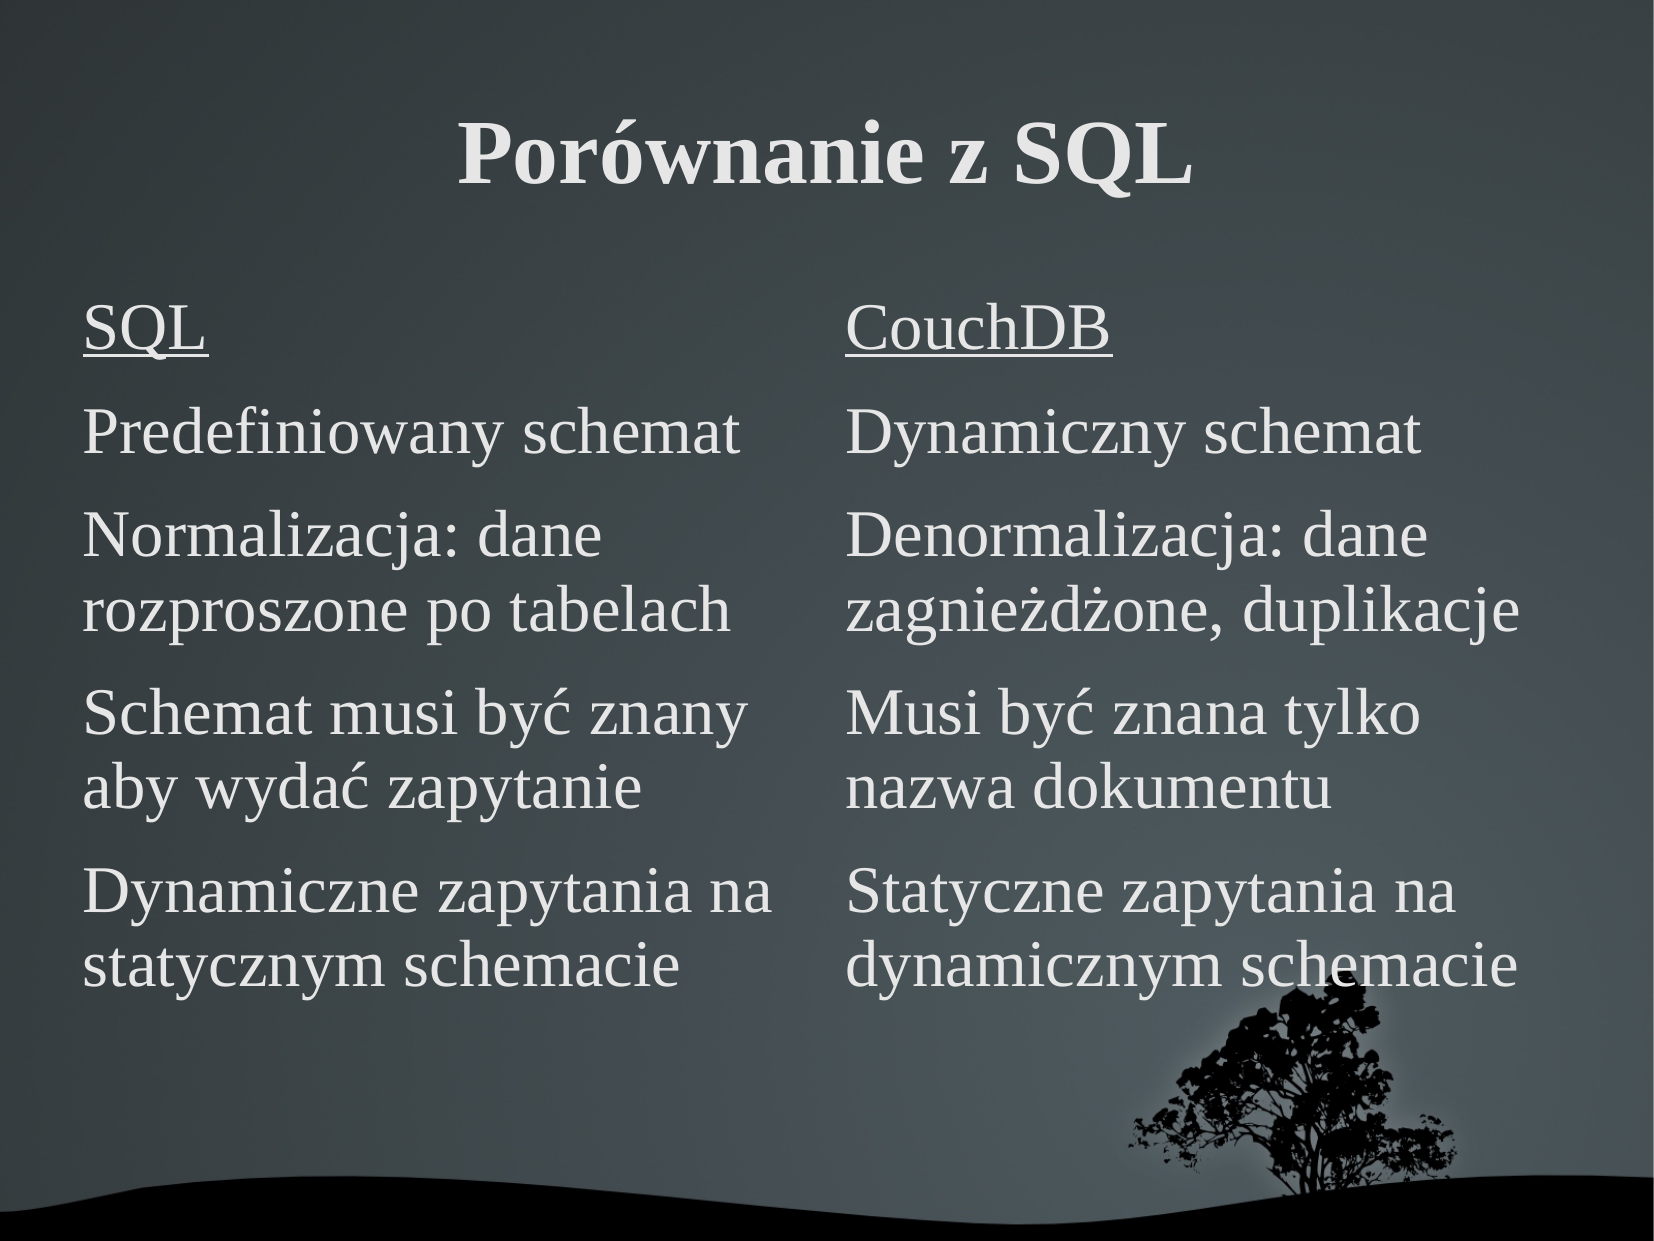

# Porównanie z SQL
SQL
Predefiniowany schemat
Normalizacja: dane rozproszone po tabelach
Schemat musi być znany aby wydać zapytanie
Dynamiczne zapytania na statycznym schemacie
CouchDB
Dynamiczny schemat
Denormalizacja: dane zagnieżdżone, duplikacje
Musi być znana tylko nazwa dokumentu
Statyczne zapytania na dynamicznym schemacie